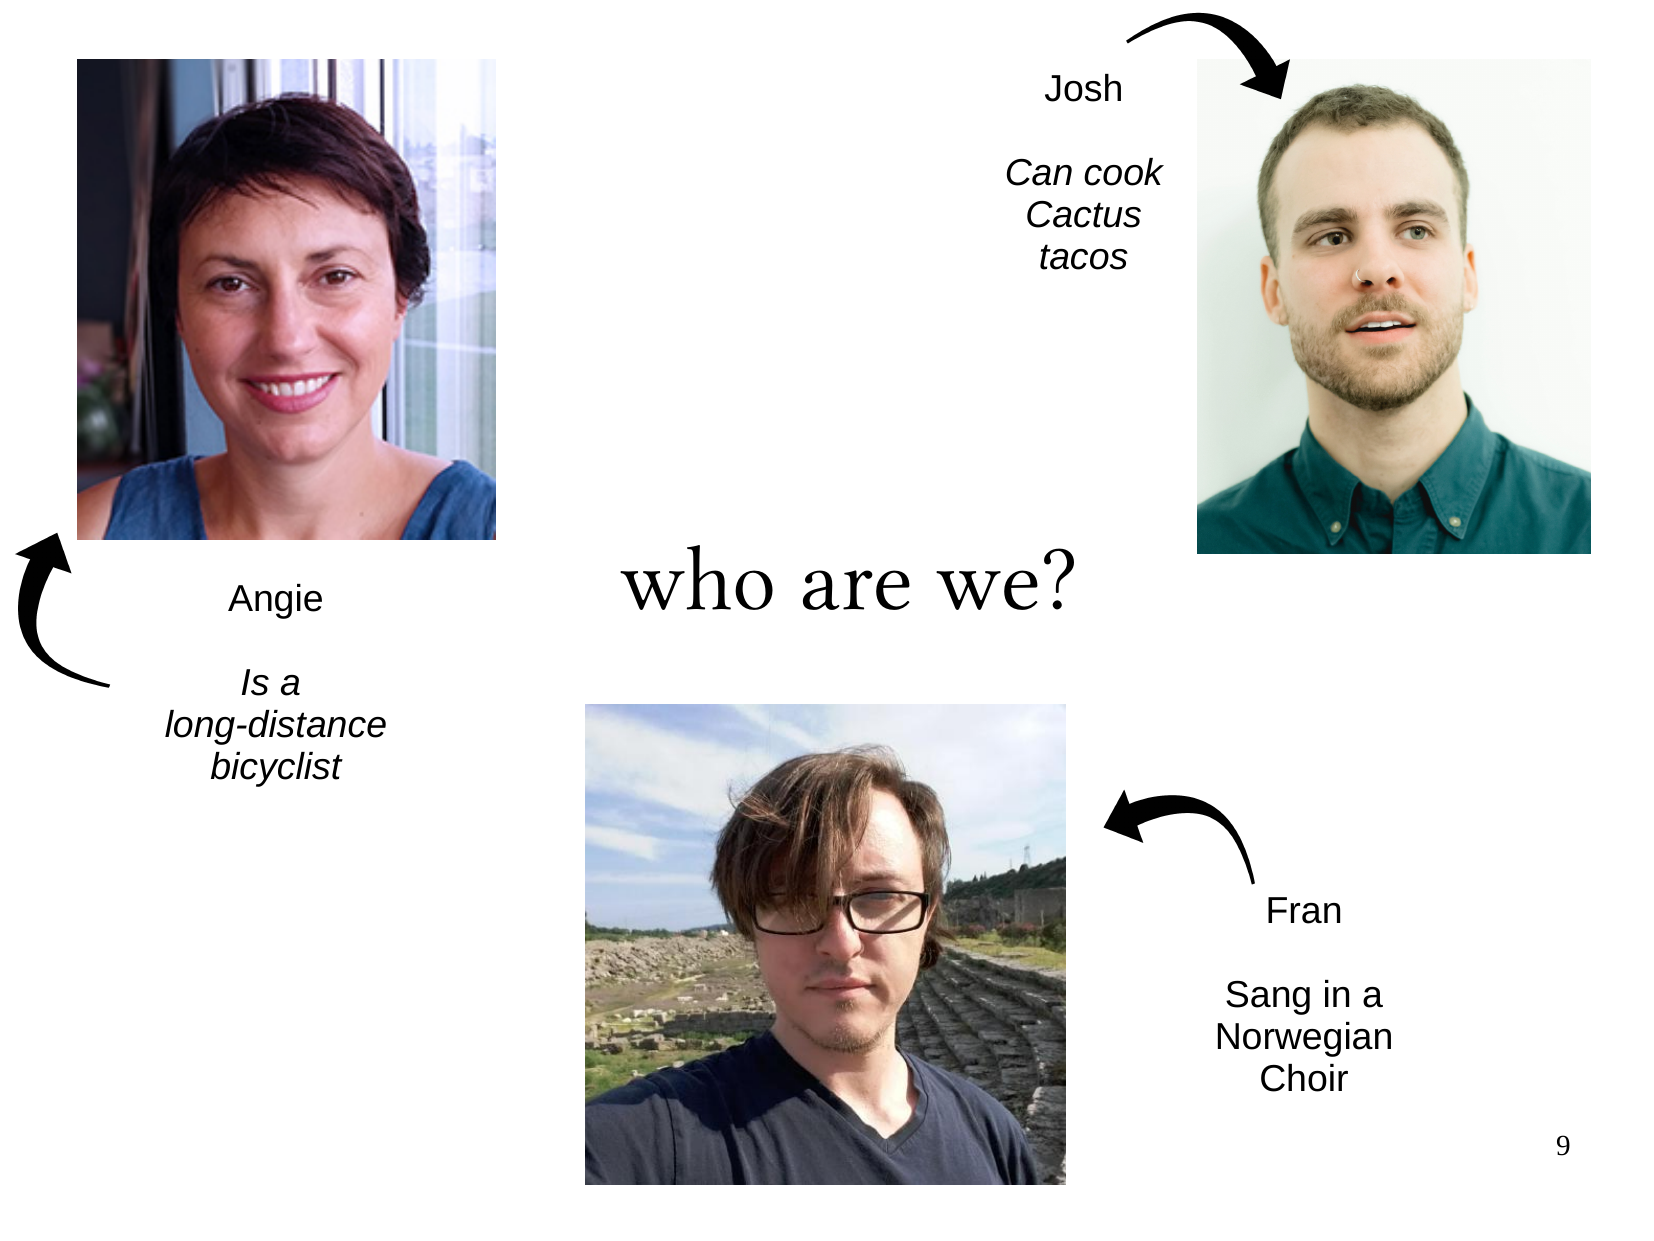

Josh
Can cook
Cactus tacos
# who are we?
Angie
Is a
long-distance
bicyclist
Fran
Sang in a
Norwegian
Choir
9